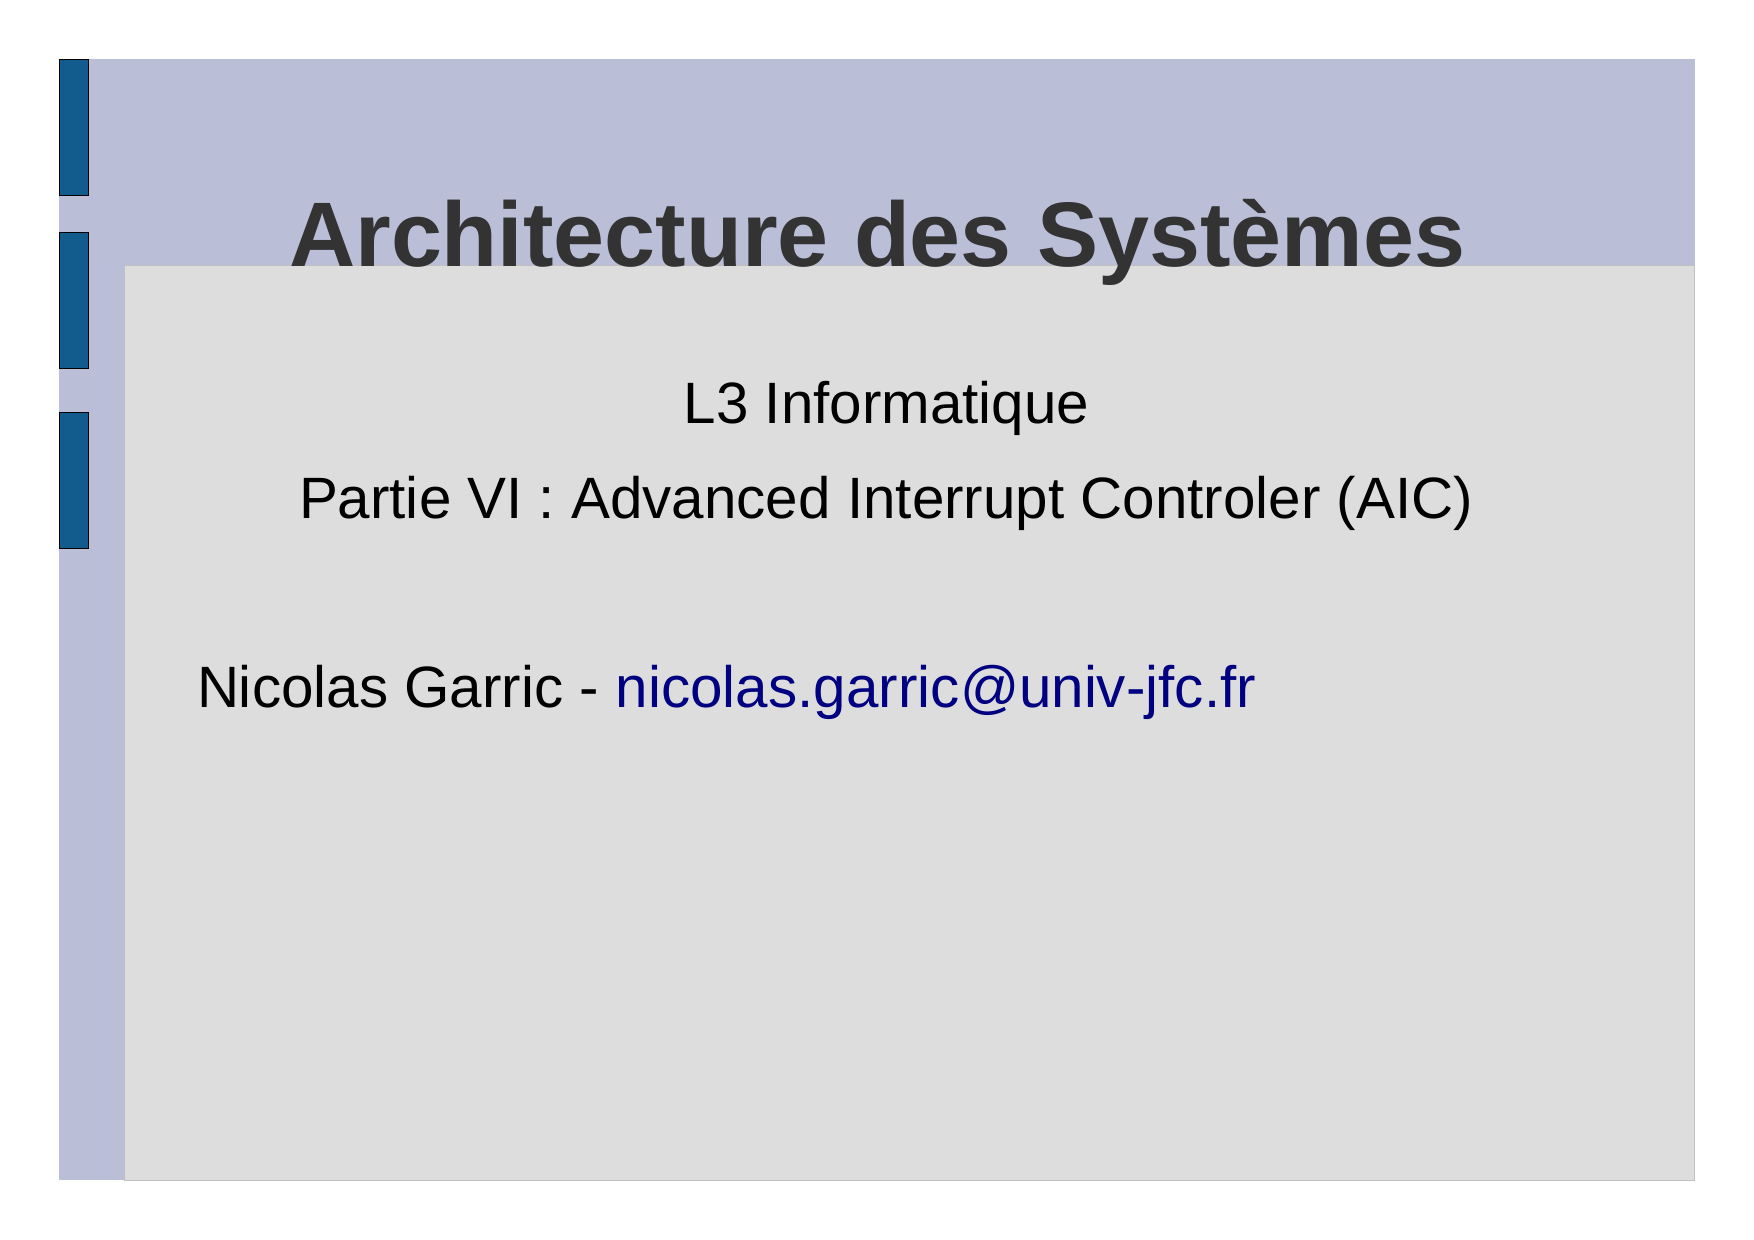

# Architecture des Systèmes
L3 Informatique
Partie VI : Advanced Interrupt Controler (AIC)
Nicolas Garric - nicolas.garric@univ-jfc.fr